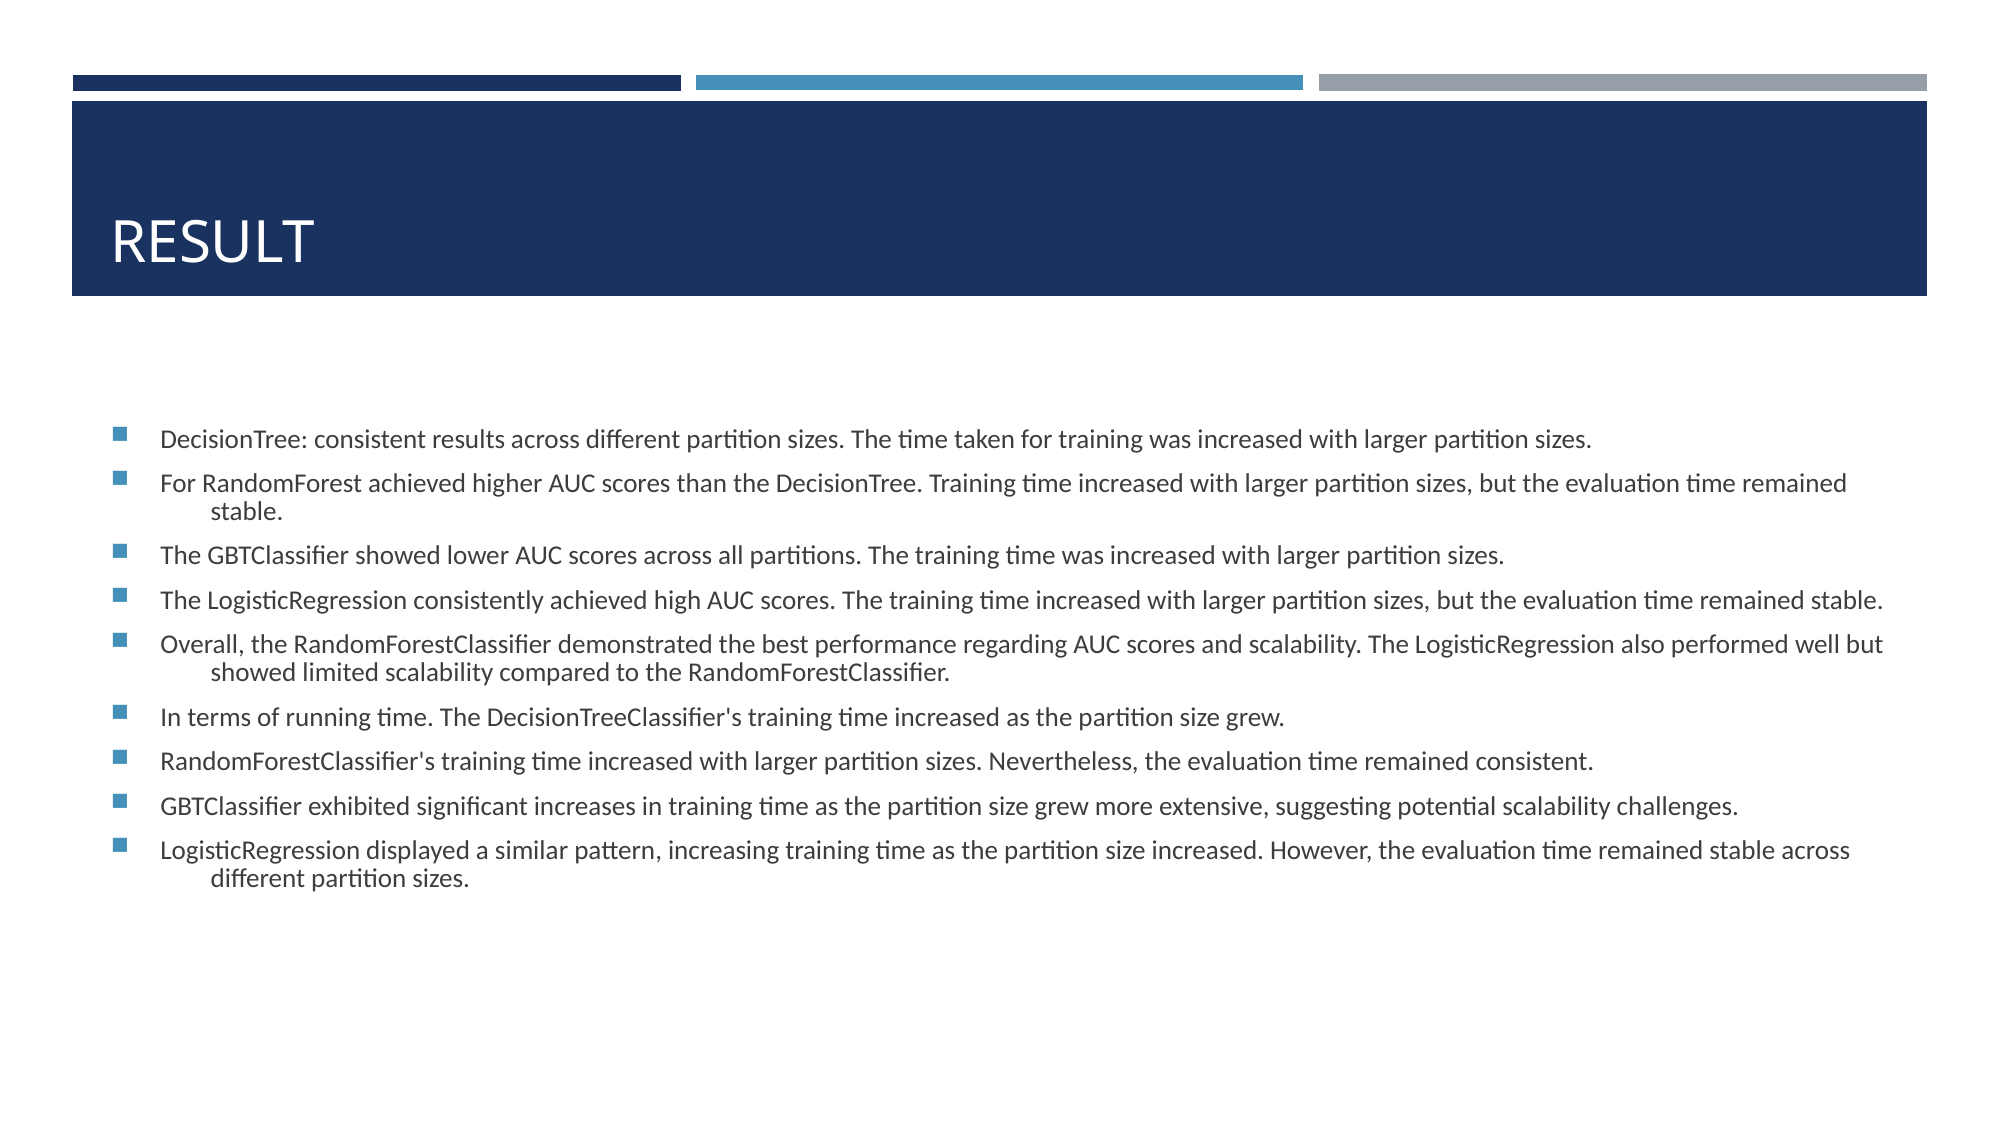

# result
DecisionTree: consistent results across different partition sizes. The time taken for training was increased with larger partition sizes.
For RandomForest achieved higher AUC scores than the DecisionTree. Training time increased with larger partition sizes, but the evaluation time remained stable.
The GBTClassifier showed lower AUC scores across all partitions. The training time was increased with larger partition sizes.
The LogisticRegression consistently achieved high AUC scores. The training time increased with larger partition sizes, but the evaluation time remained stable.
Overall, the RandomForestClassifier demonstrated the best performance regarding AUC scores and scalability. The LogisticRegression also performed well but showed limited scalability compared to the RandomForestClassifier.
In terms of running time. The DecisionTreeClassifier's training time increased as the partition size grew.
RandomForestClassifier's training time increased with larger partition sizes. Nevertheless, the evaluation time remained consistent.
GBTClassifier exhibited significant increases in training time as the partition size grew more extensive, suggesting potential scalability challenges.
LogisticRegression displayed a similar pattern, increasing training time as the partition size increased. However, the evaluation time remained stable across different partition sizes.